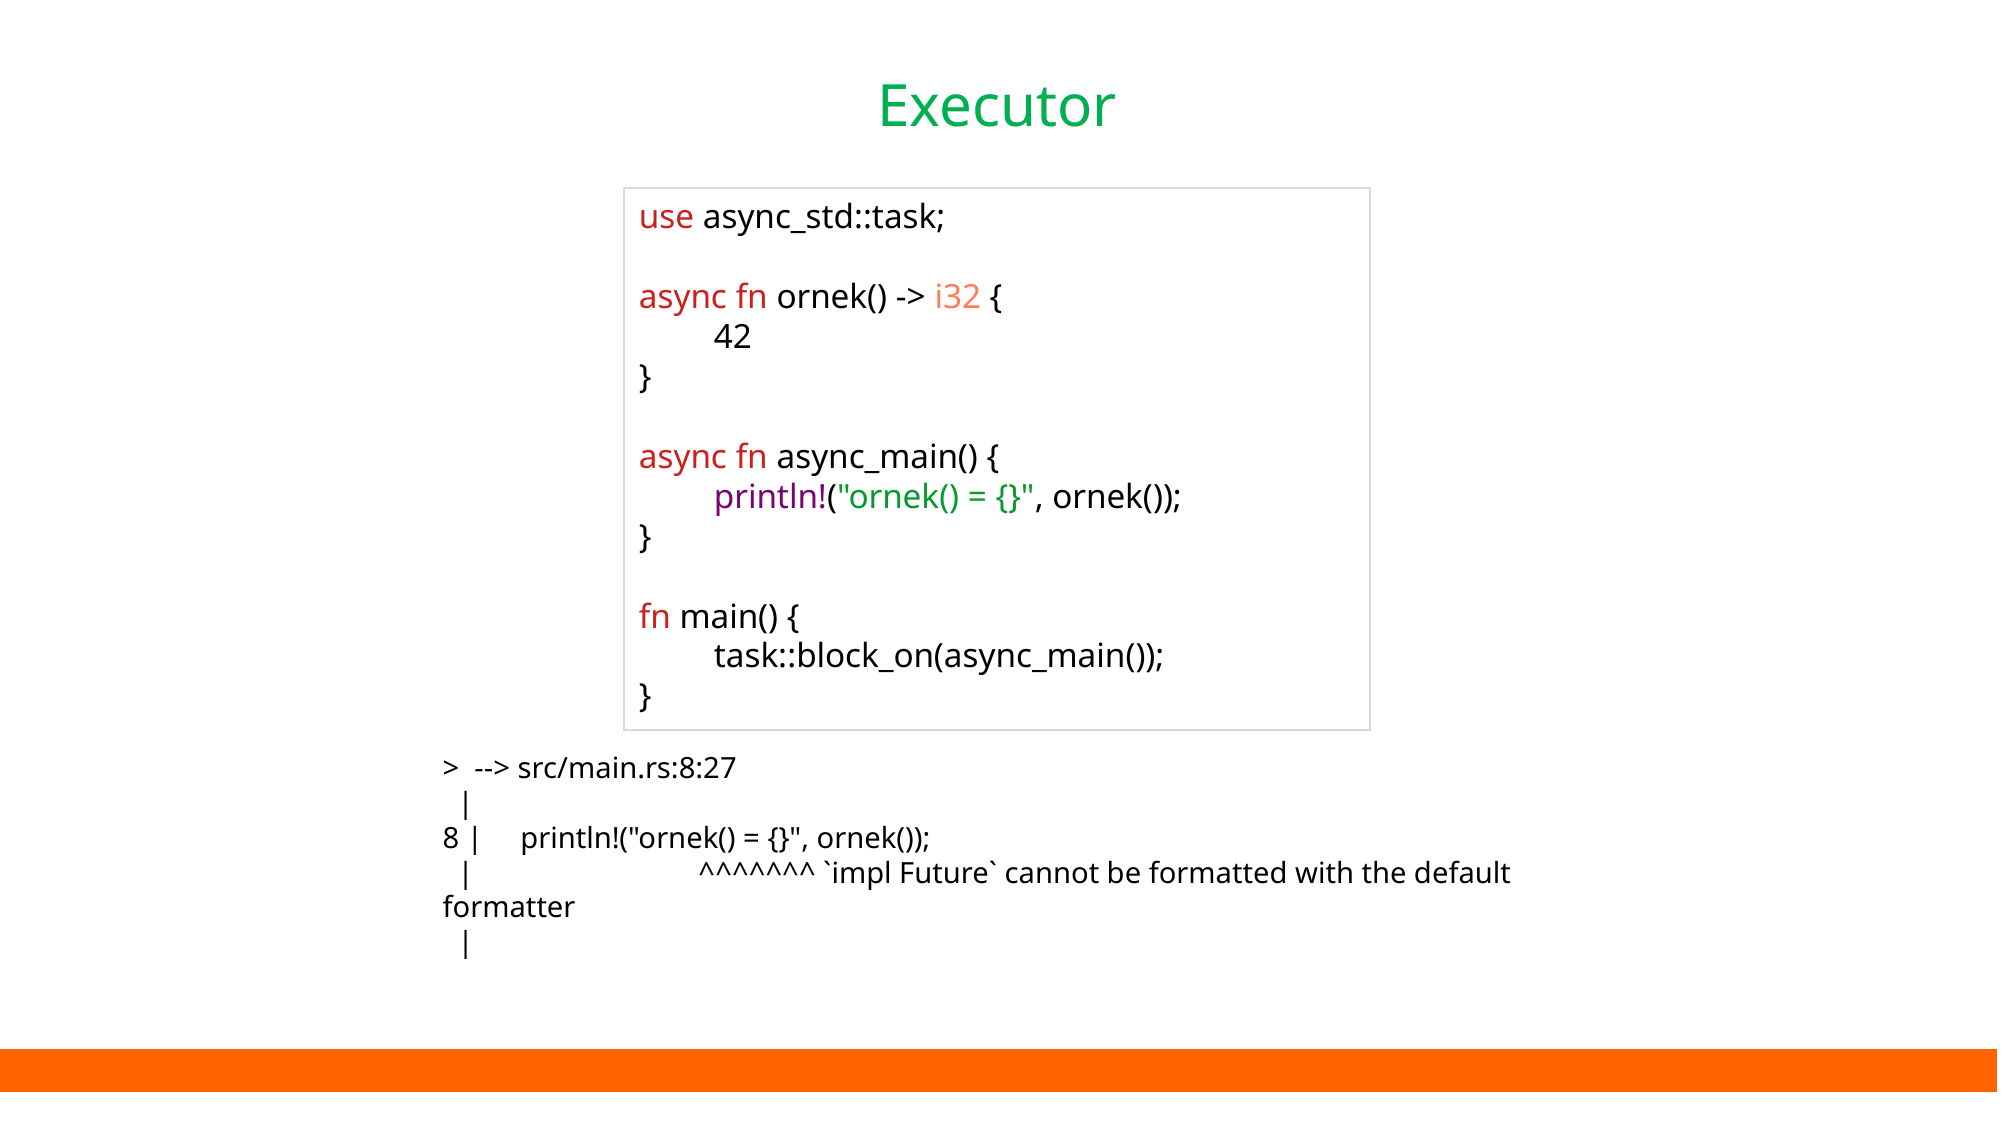

Executor
use async_std::task;
async fn ornek() -> i32 {
	42
}
async fn async_main() {
	println!("ornek() = {}", ornek());
}
fn main() {
	task::block_on(async_main());
}
> --> src/main.rs:8:27
 |
8 | println!("ornek() = {}", ornek());
 | ^^^^^^^ `impl Future` cannot be formatted with the default formatter
 |